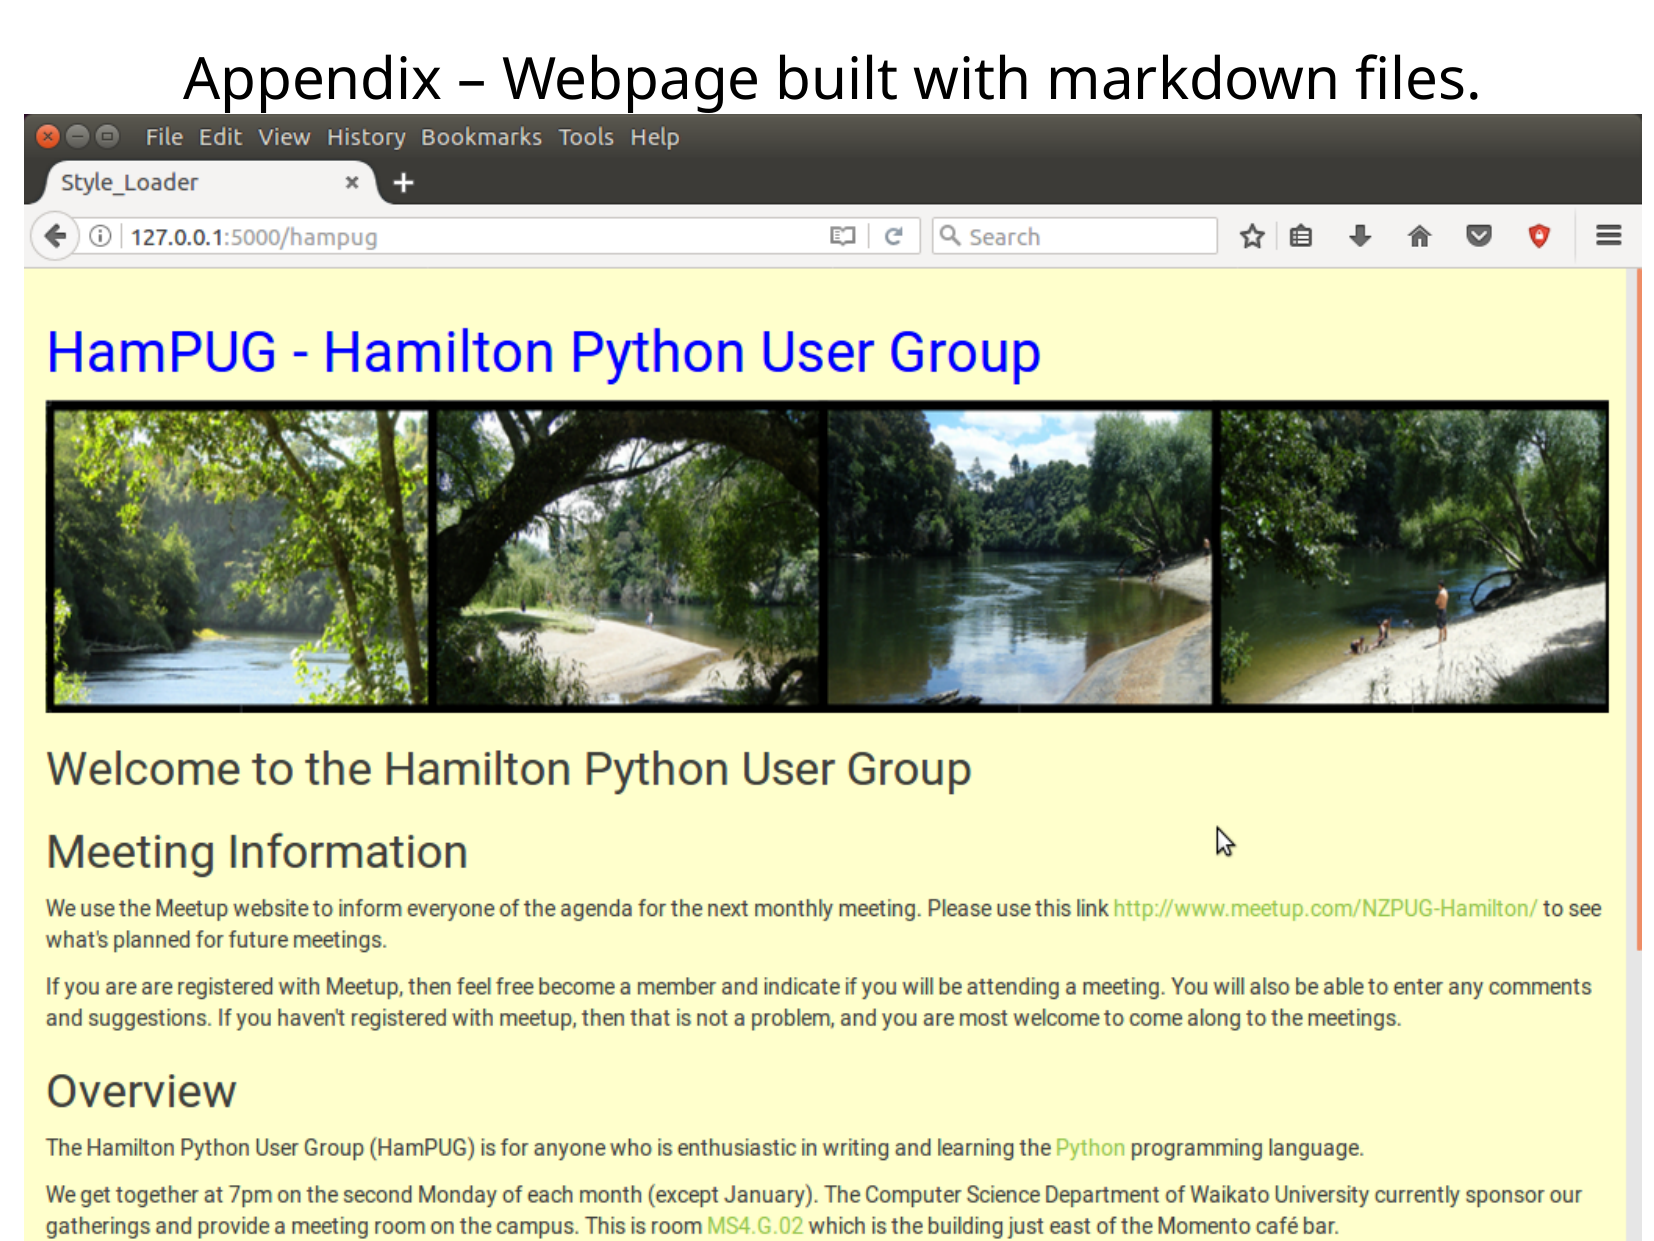

Appendix – Webpage built with markdown files.